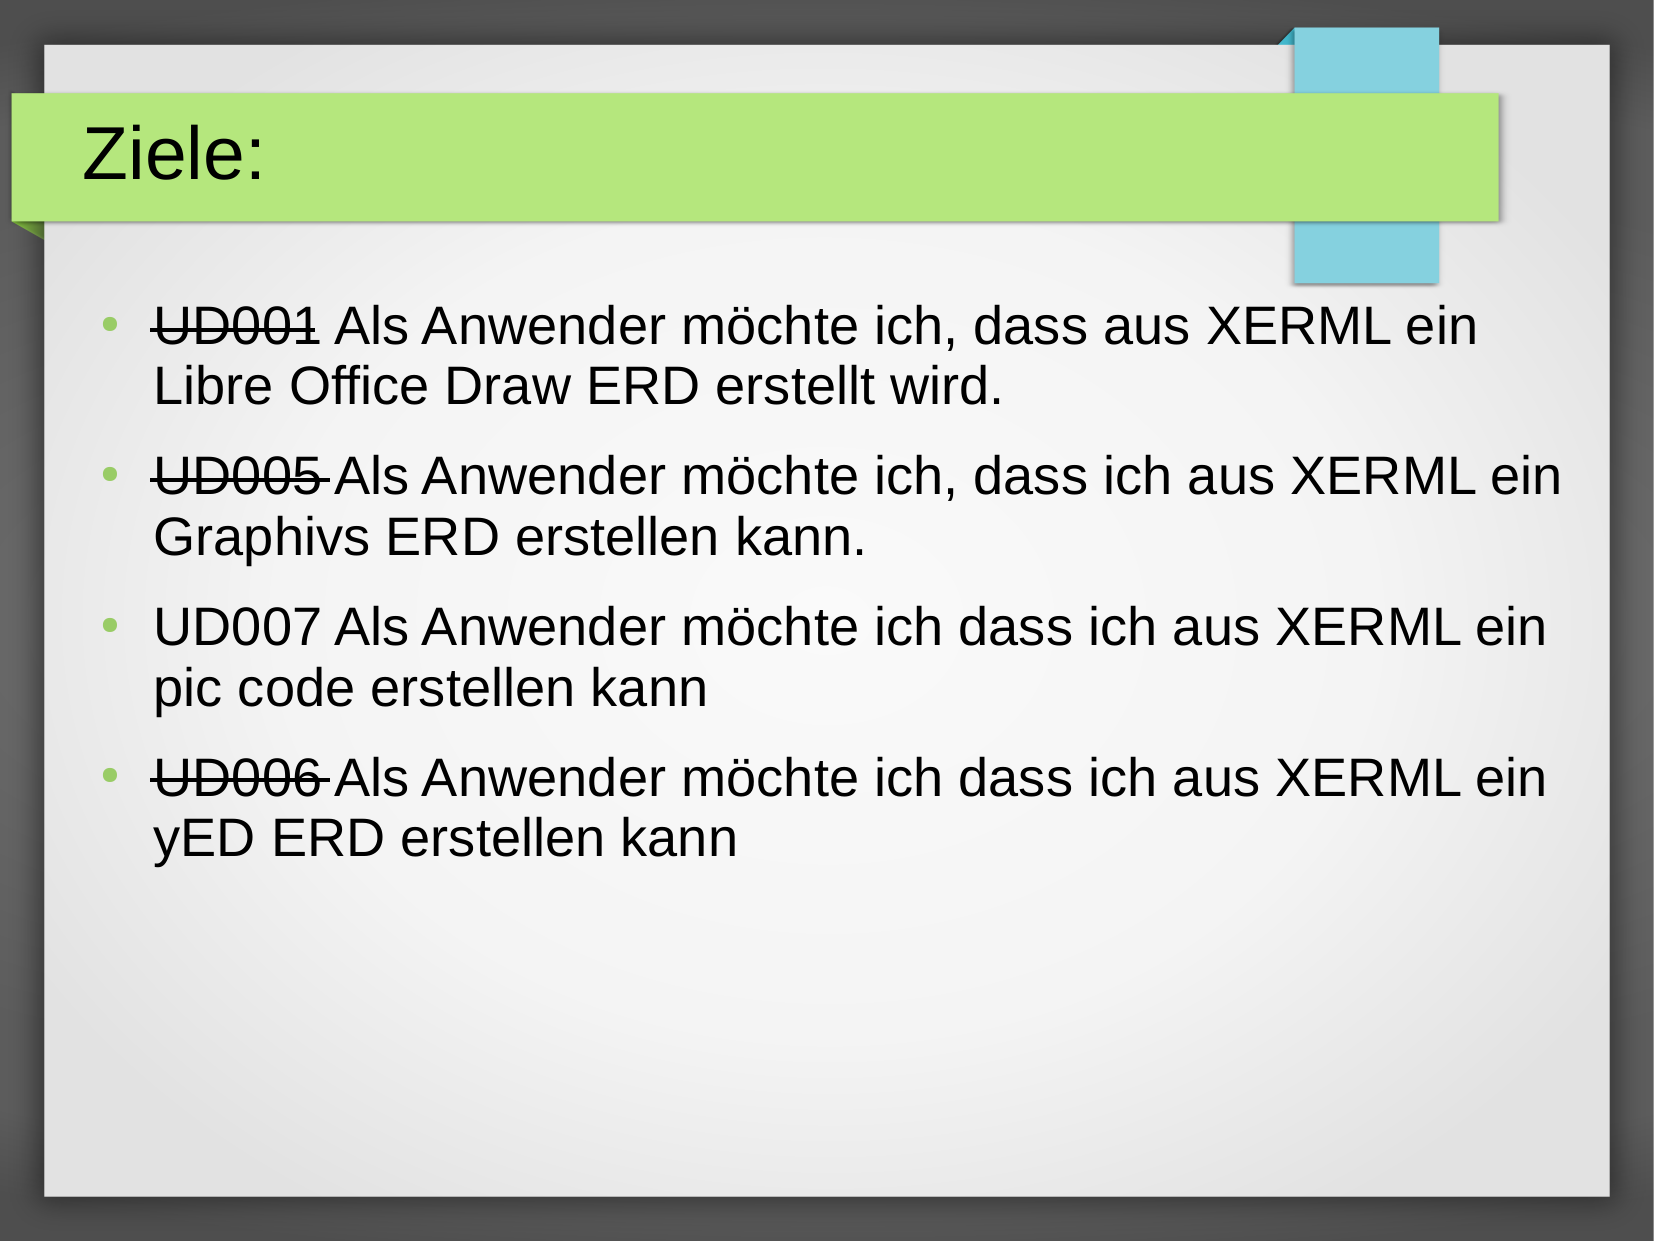

# Ziele:
UD001 Als Anwender möchte ich, dass aus XERML ein Libre Office Draw ERD erstellt wird.
UD005 Als Anwender möchte ich, dass ich aus XERML ein Graphivs ERD erstellen kann.
UD007 Als Anwender möchte ich dass ich aus XERML ein pic code erstellen kann
UD006 Als Anwender möchte ich dass ich aus XERML ein yED ERD erstellen kann